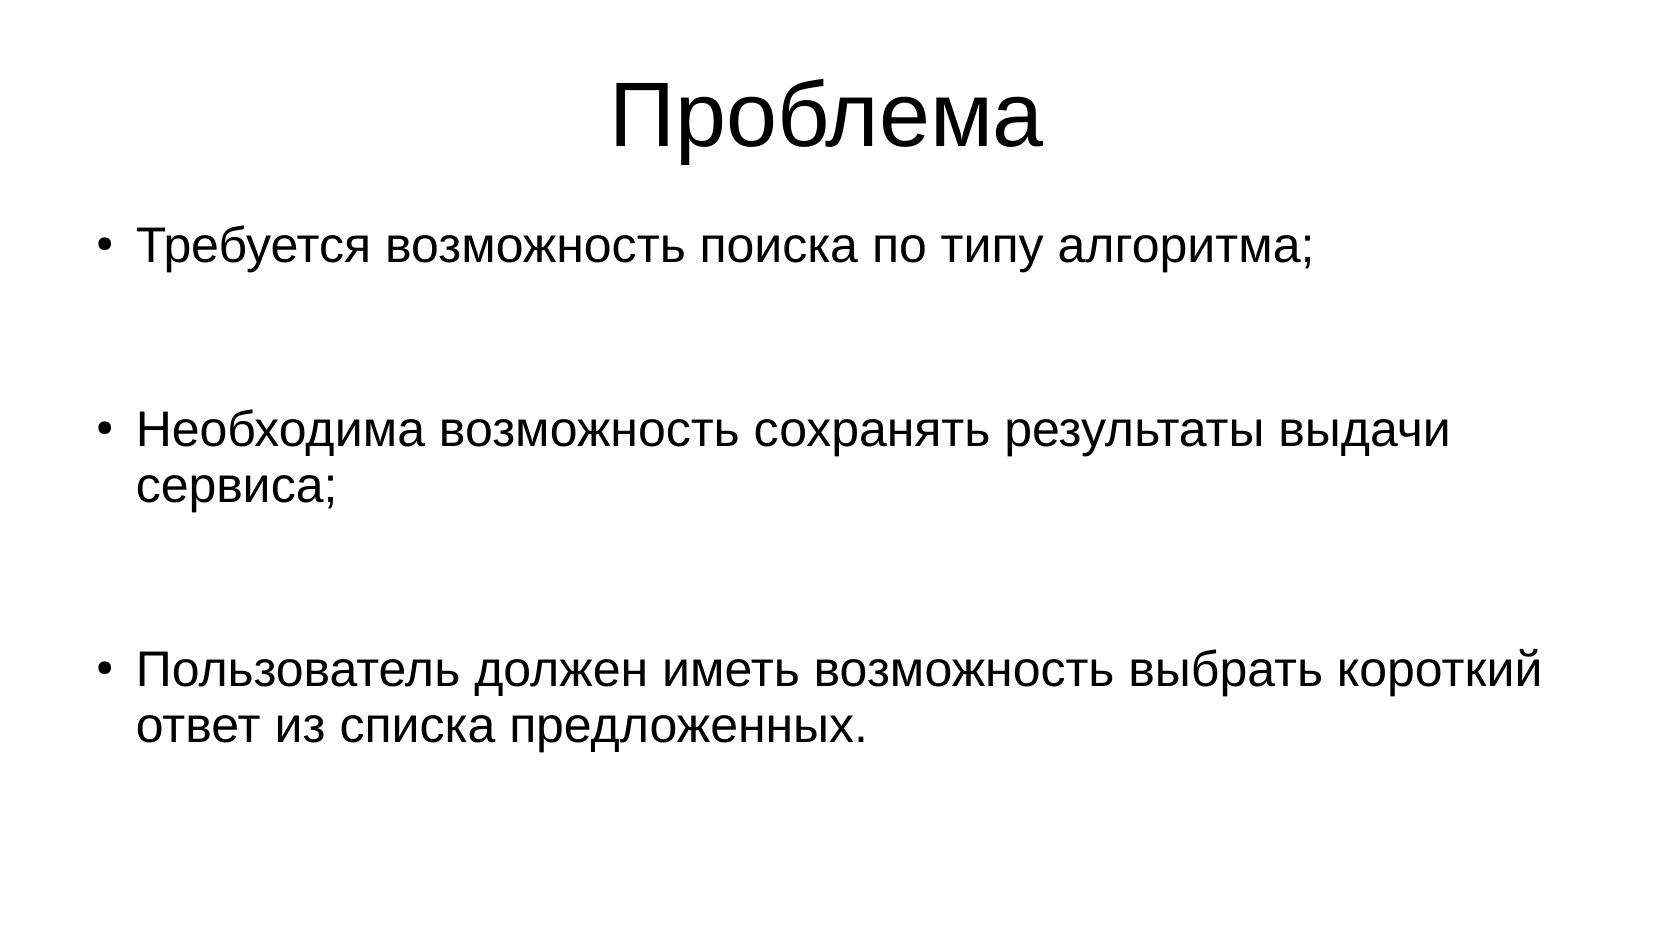

# Проблема
Требуется возможность поиска по типу алгоритма;
Необходима возможность сохранять результаты выдачи сервиса;
Пользователь должен иметь возможность выбрать короткий ответ из списка предложенных.